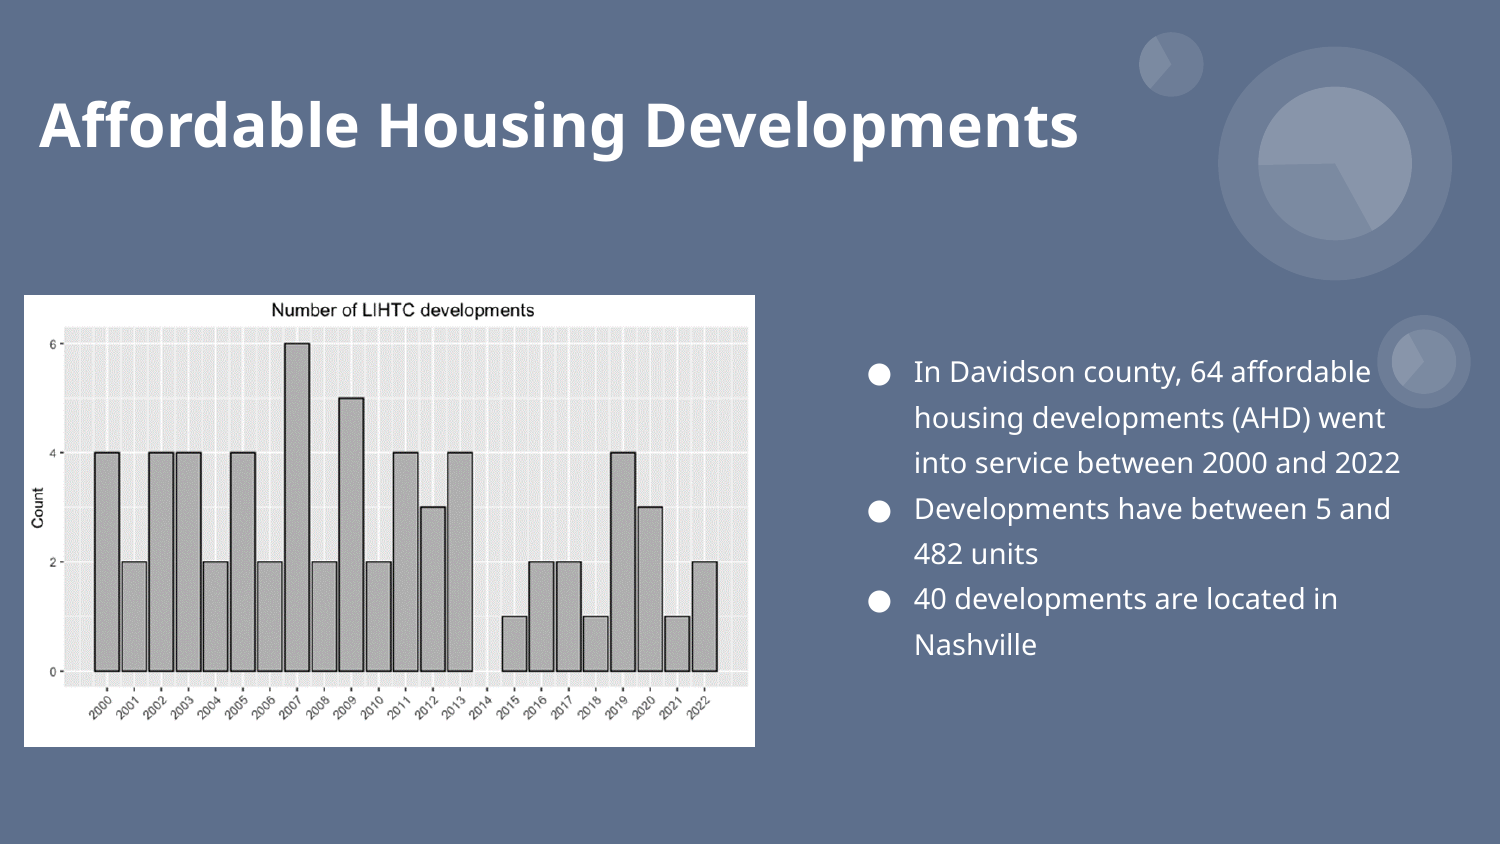

# Affordable Housing Developments
In Davidson county, 64 affordable housing developments (AHD) went into service between 2000 and 2022
Developments have between 5 and 482 units
40 developments are located in Nashville